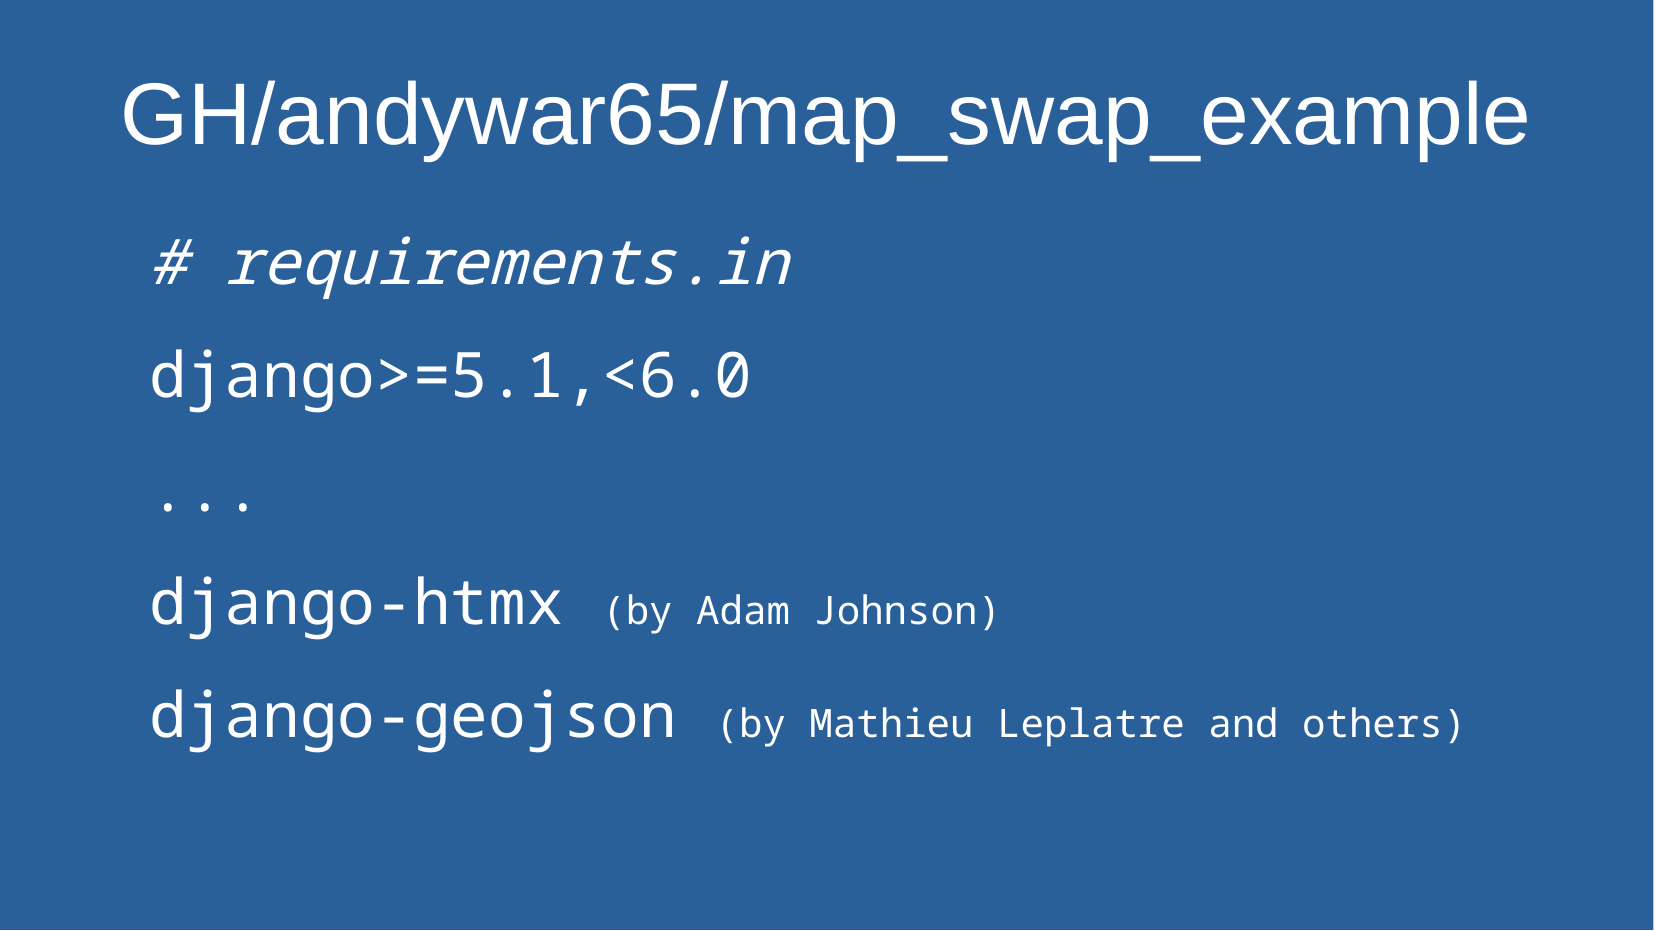

# GH/andywar65/map_swap_example
# requirements.in
django>=5.1,<6.0
...
django-htmx (by Adam Johnson)
django-geojson (by Mathieu Leplatre and others)